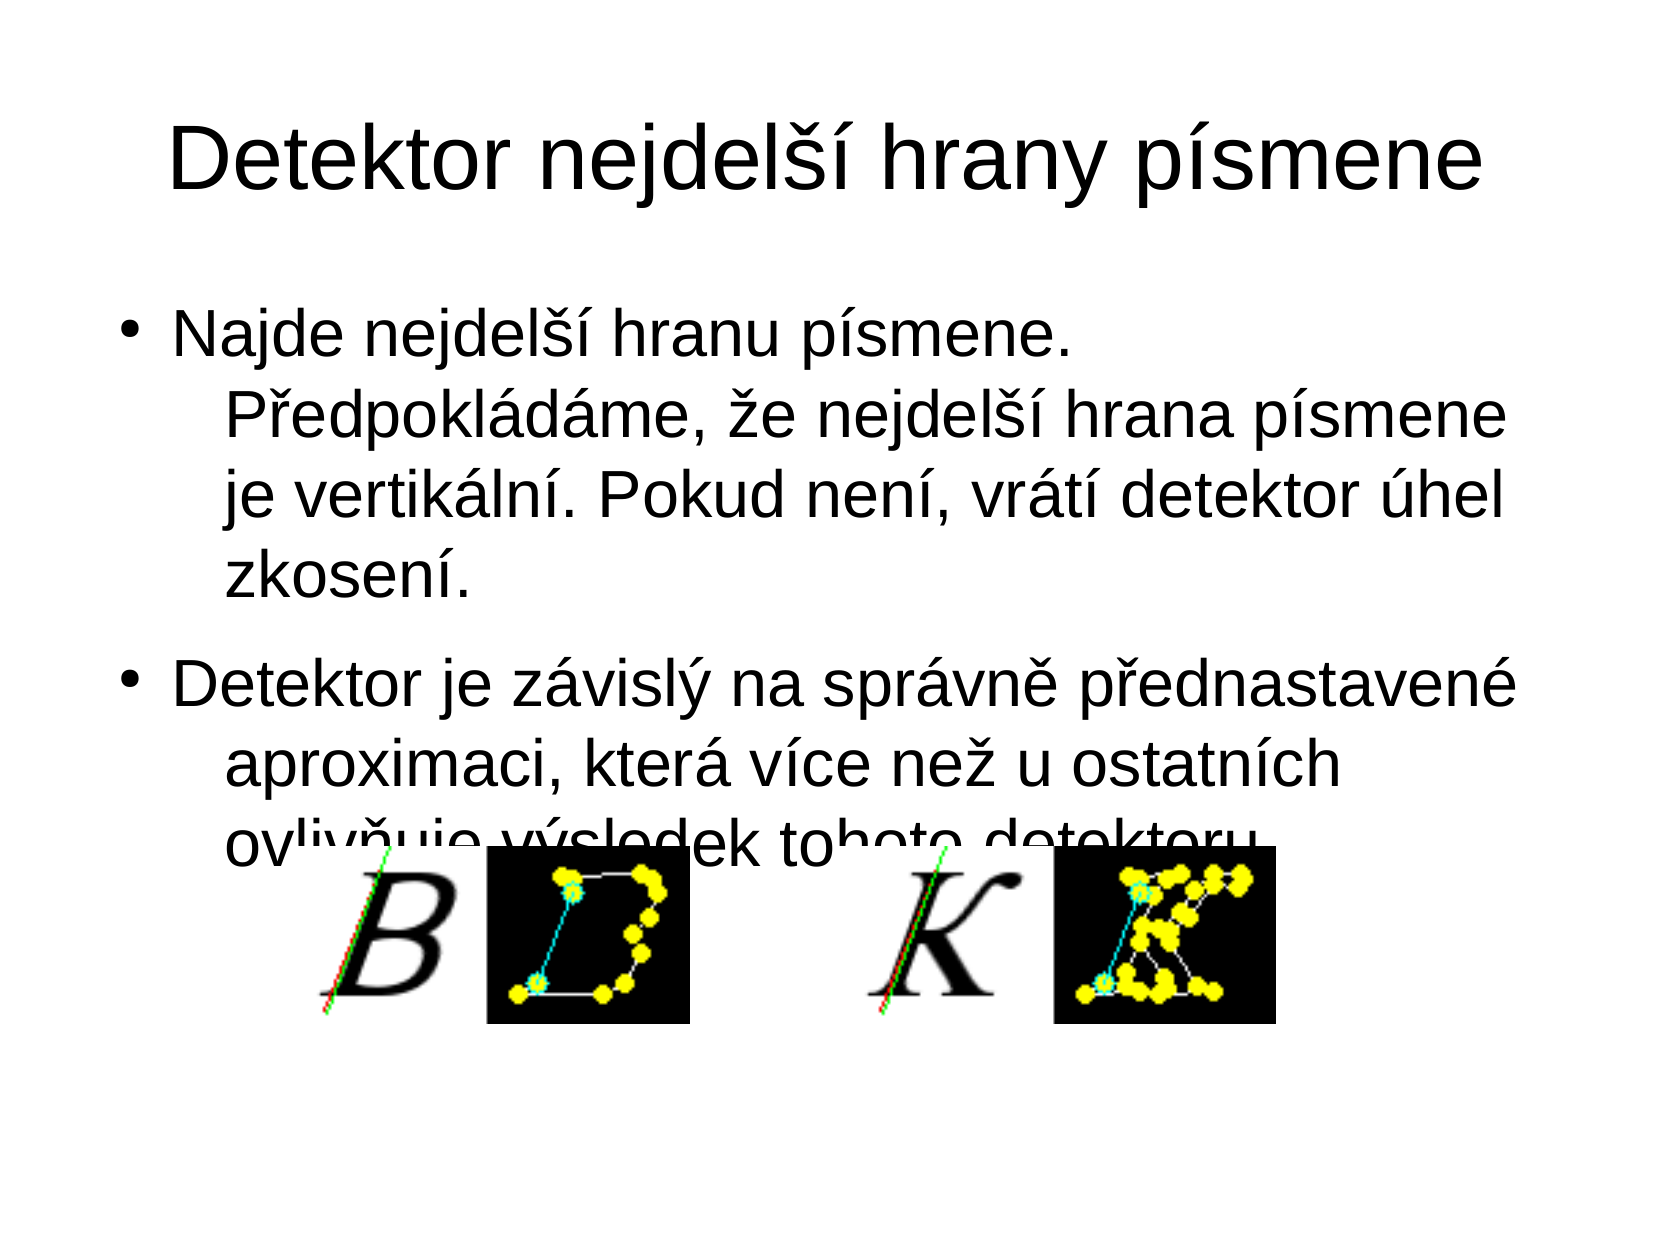

# Detektor nejdelší hrany písmene
Najde nejdelší hranu písmene. Předpokládáme, že nejdelší hrana písmene je vertikální. Pokud není, vrátí detektor úhel zkosení.
Detektor je závislý na správně přednastavené aproximaci, která více než u ostatních ovlivňuje výsledek tohoto detektoru.